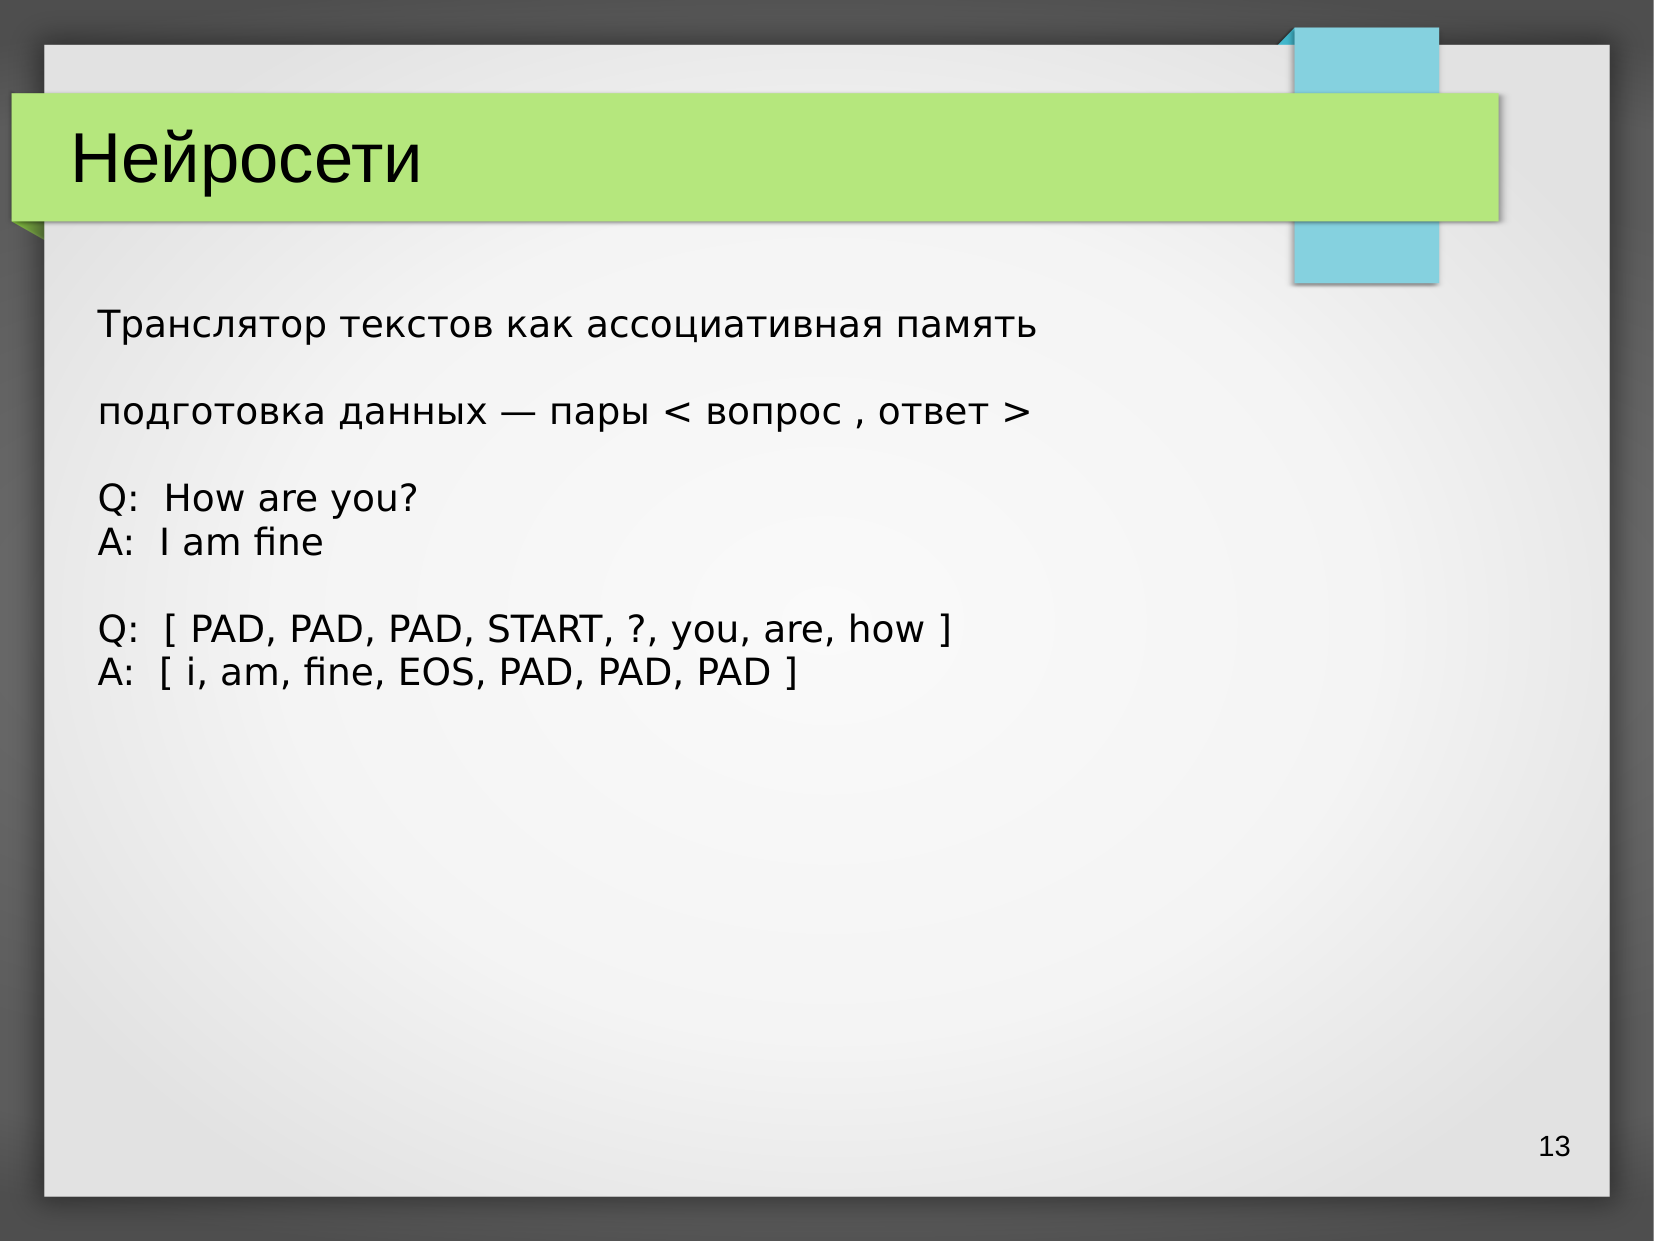

# Нейросети
Транслятор текстов как ассоциативная память
подготовка данных — пары < вопрос , ответ >
Q: How are you?
A: I am fine
Q: [ PAD, PAD, PAD, START, ?, you, are, how ]
A: [ i, am, fine, EOS, PAD, PAD, PAD ]
13